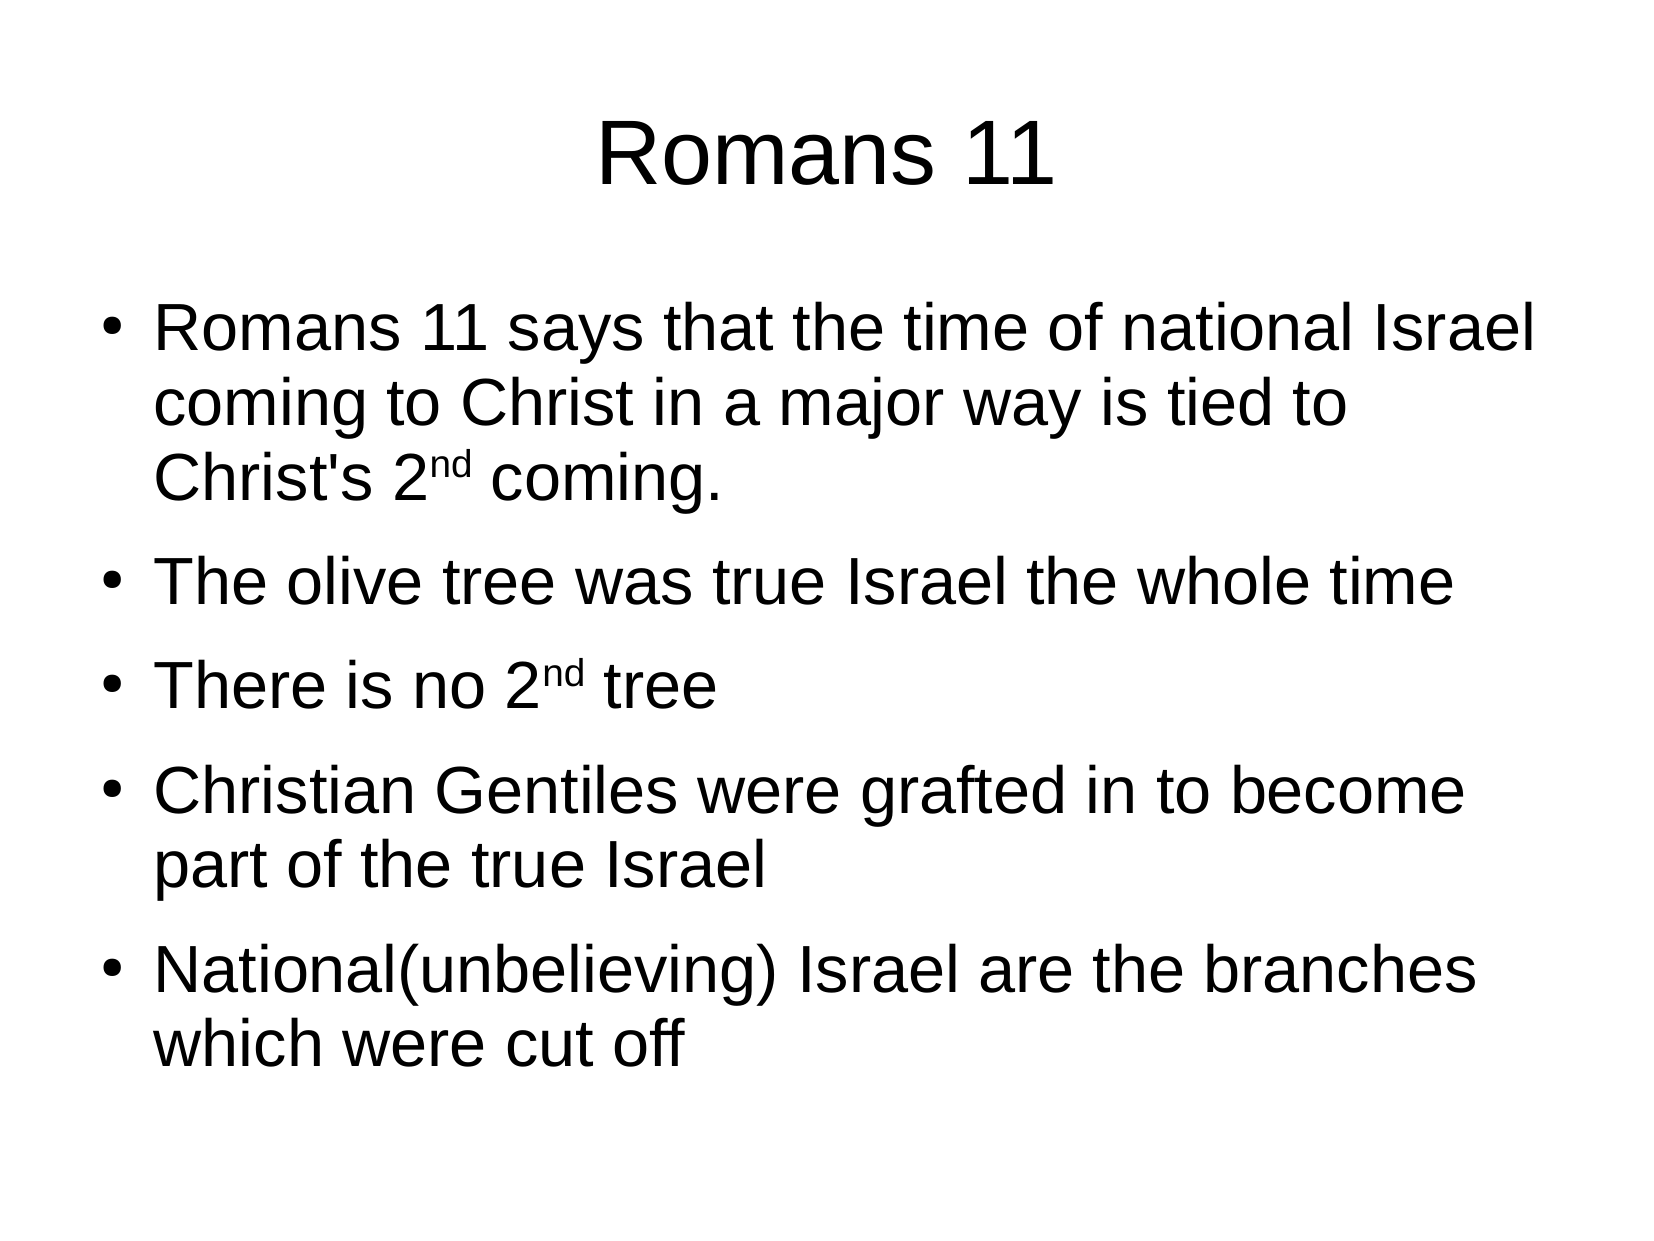

# Romans 11
Romans 11 says that the time of national Israel coming to Christ in a major way is tied to Christ's 2nd coming.
The olive tree was true Israel the whole time
There is no 2nd tree
Christian Gentiles were grafted in to become part of the true Israel
National(unbelieving) Israel are the branches which were cut off